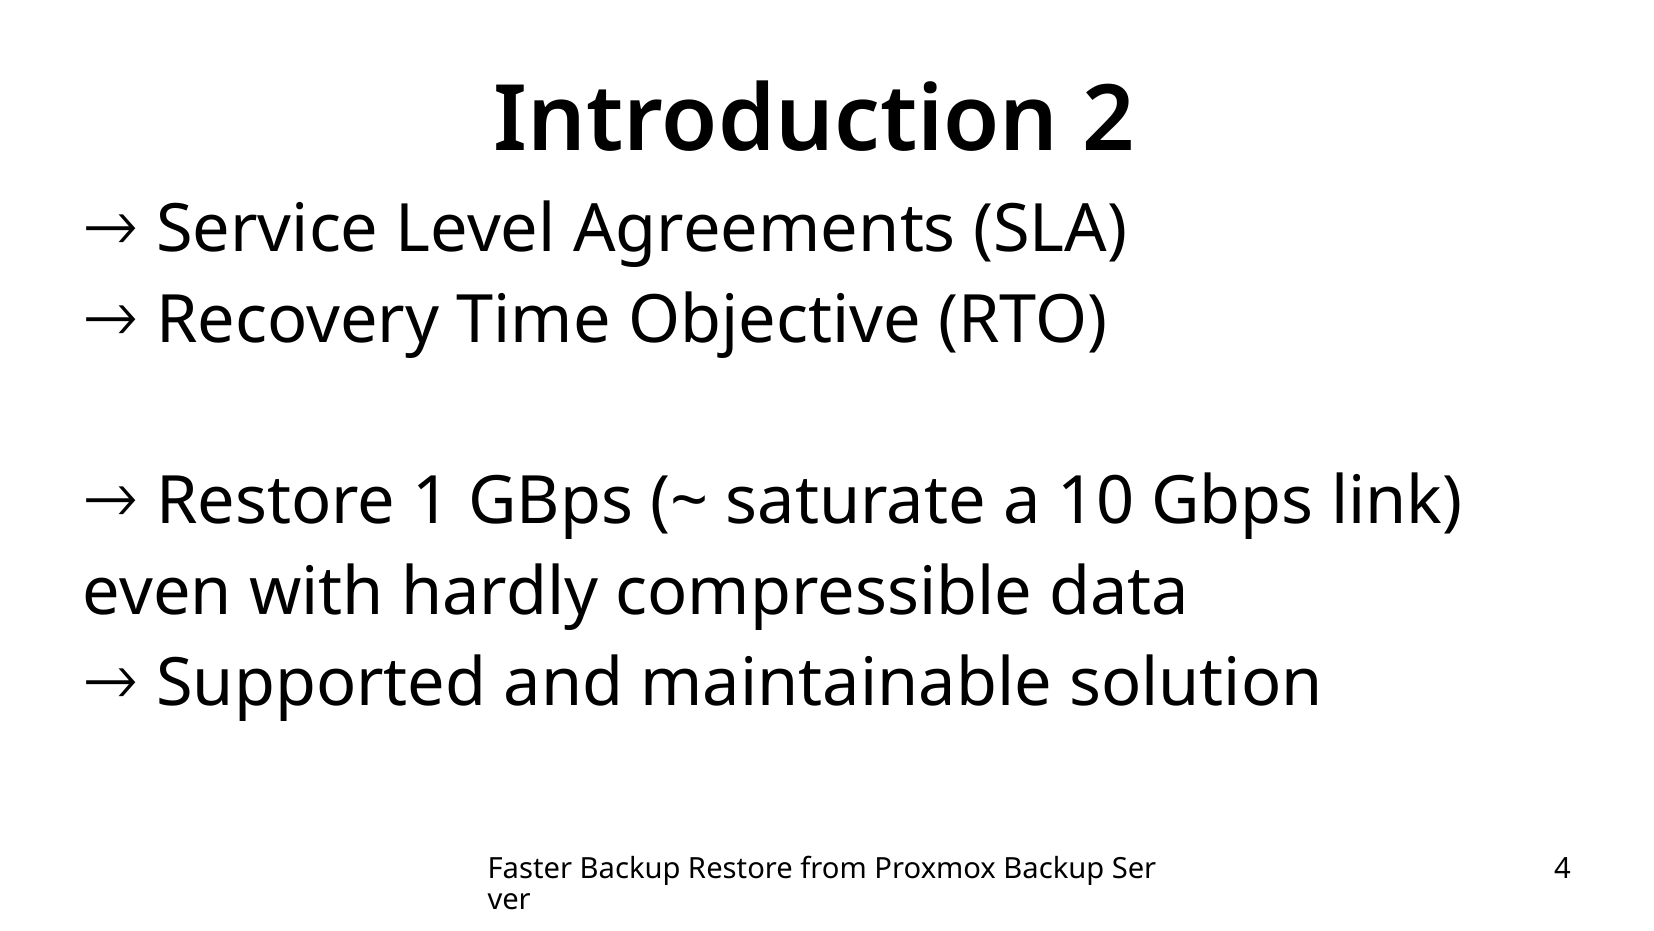

# Introduction 2
🡒 Service Level Agreements (SLA)
🡒 Recovery Time Objective (RTO)
🡒 Restore 1 GBps (~ saturate a 10 Gbps link) even with hardly compressible data
🡒 Supported and maintainable solution
Faster Backup Restore from Proxmox Backup Server
4